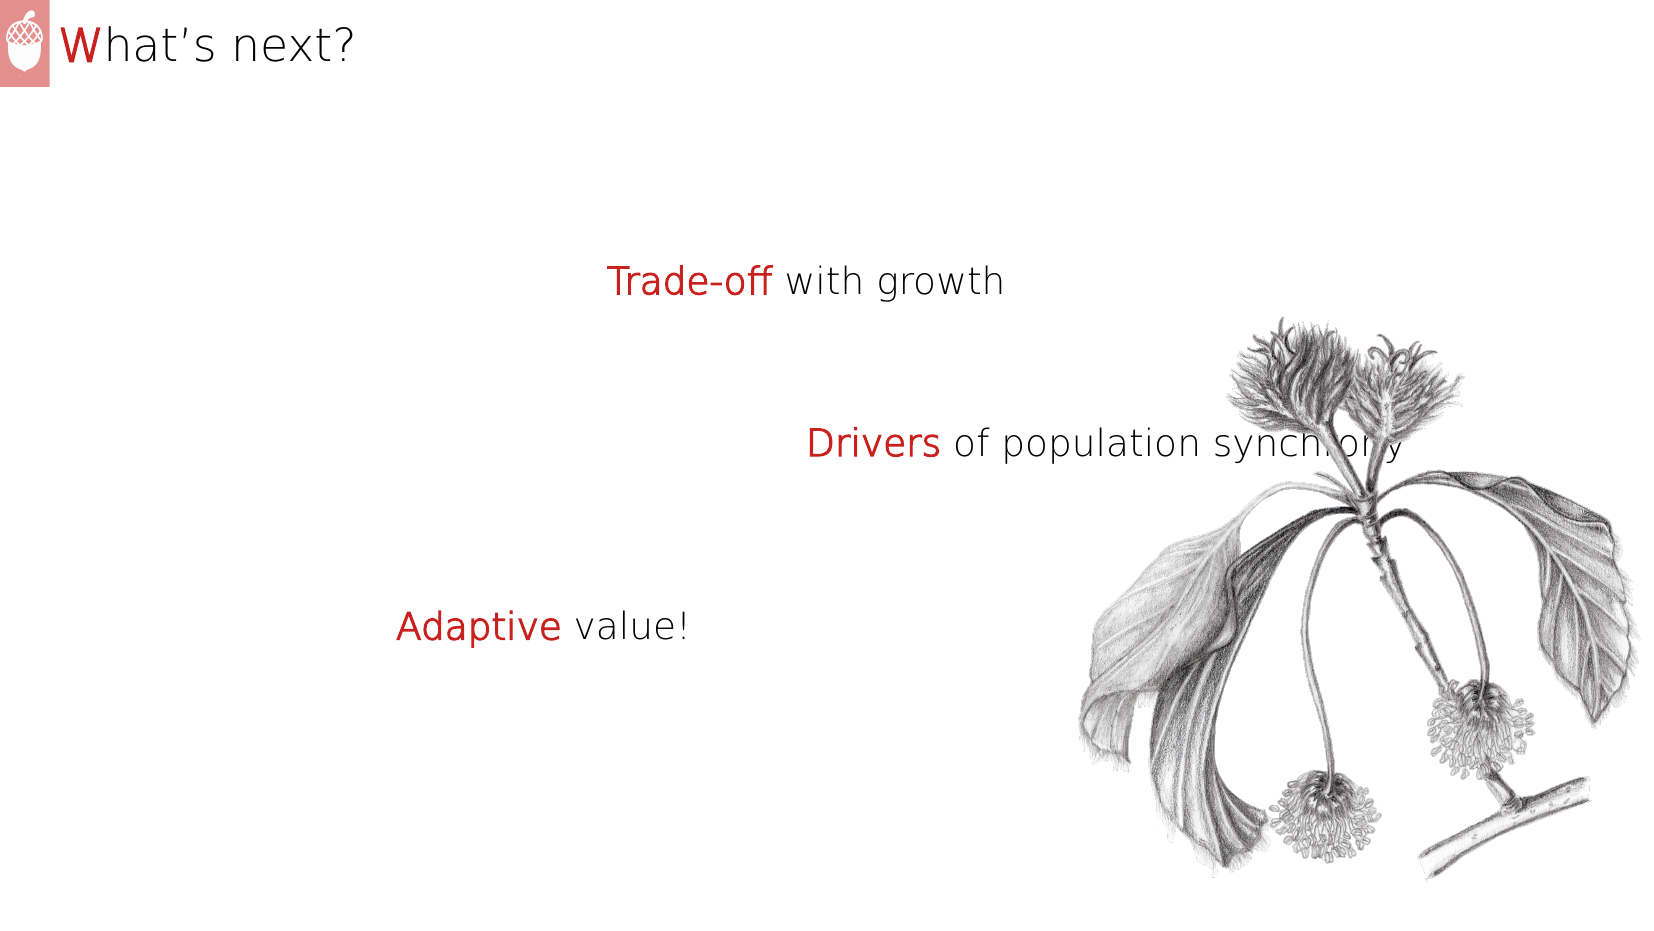

What’s next?
Trade-off with growth
Drivers of population synchrony
Adaptive value!